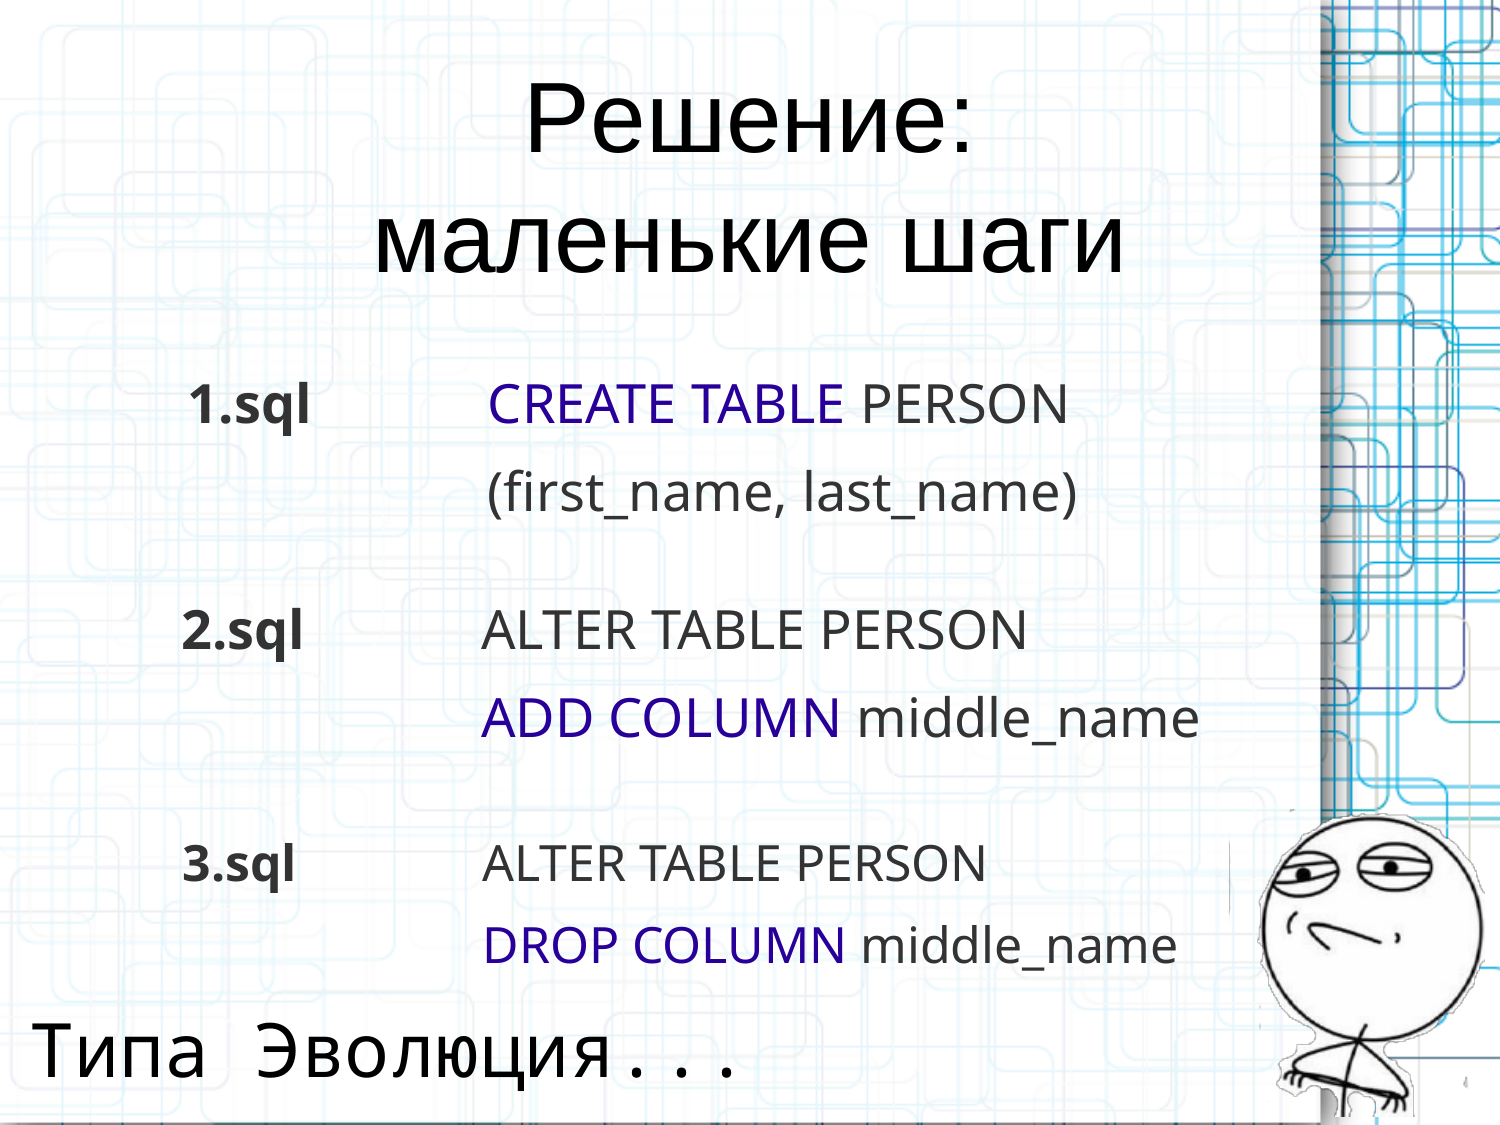

# Решение: маленькие шаги
1.sql			CREATE TABLE PERSON
		 		(first_name, last_name)
2.sql			ALTER TABLE PERSON
				ADD COLUMN middle_name
3.sql			ALTER TABLE PERSON
				DROP COLUMN middle_name
Типа Эволюция...